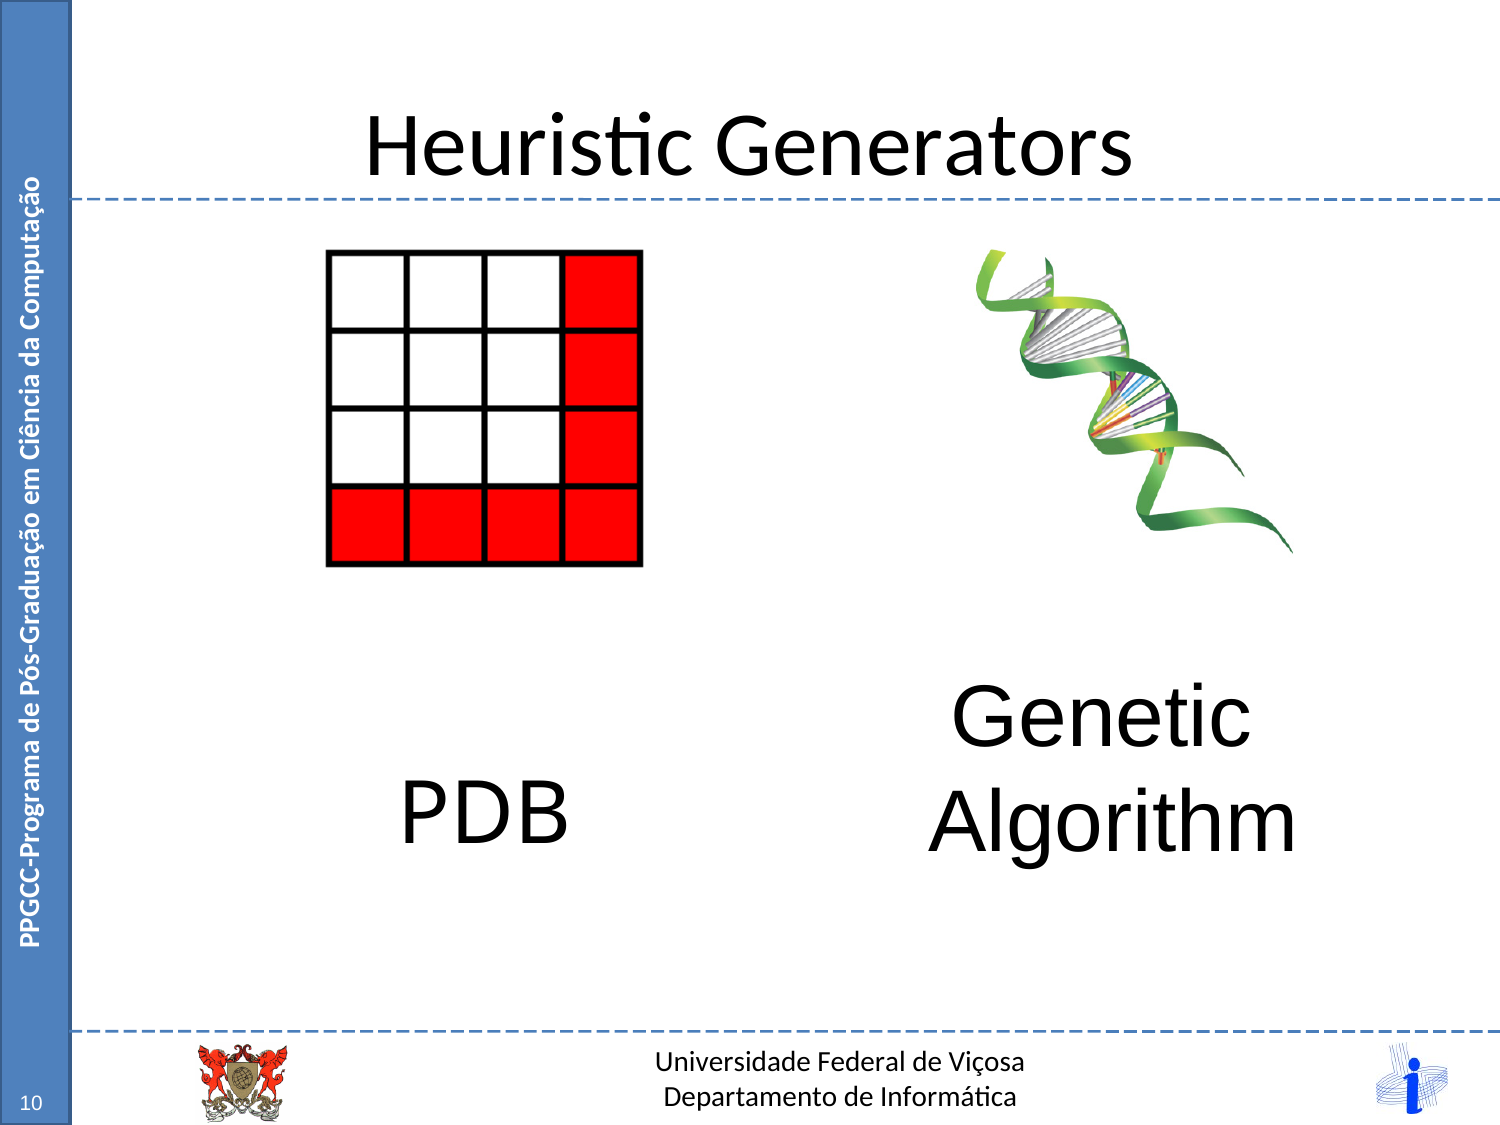

Heuristic Generators
PDB
PPGCC-Programa de Pós-Graduação em Ciência da Computação
Genetic
Algorithm
Universidade Federal de Viçosa
Departamento de Informática